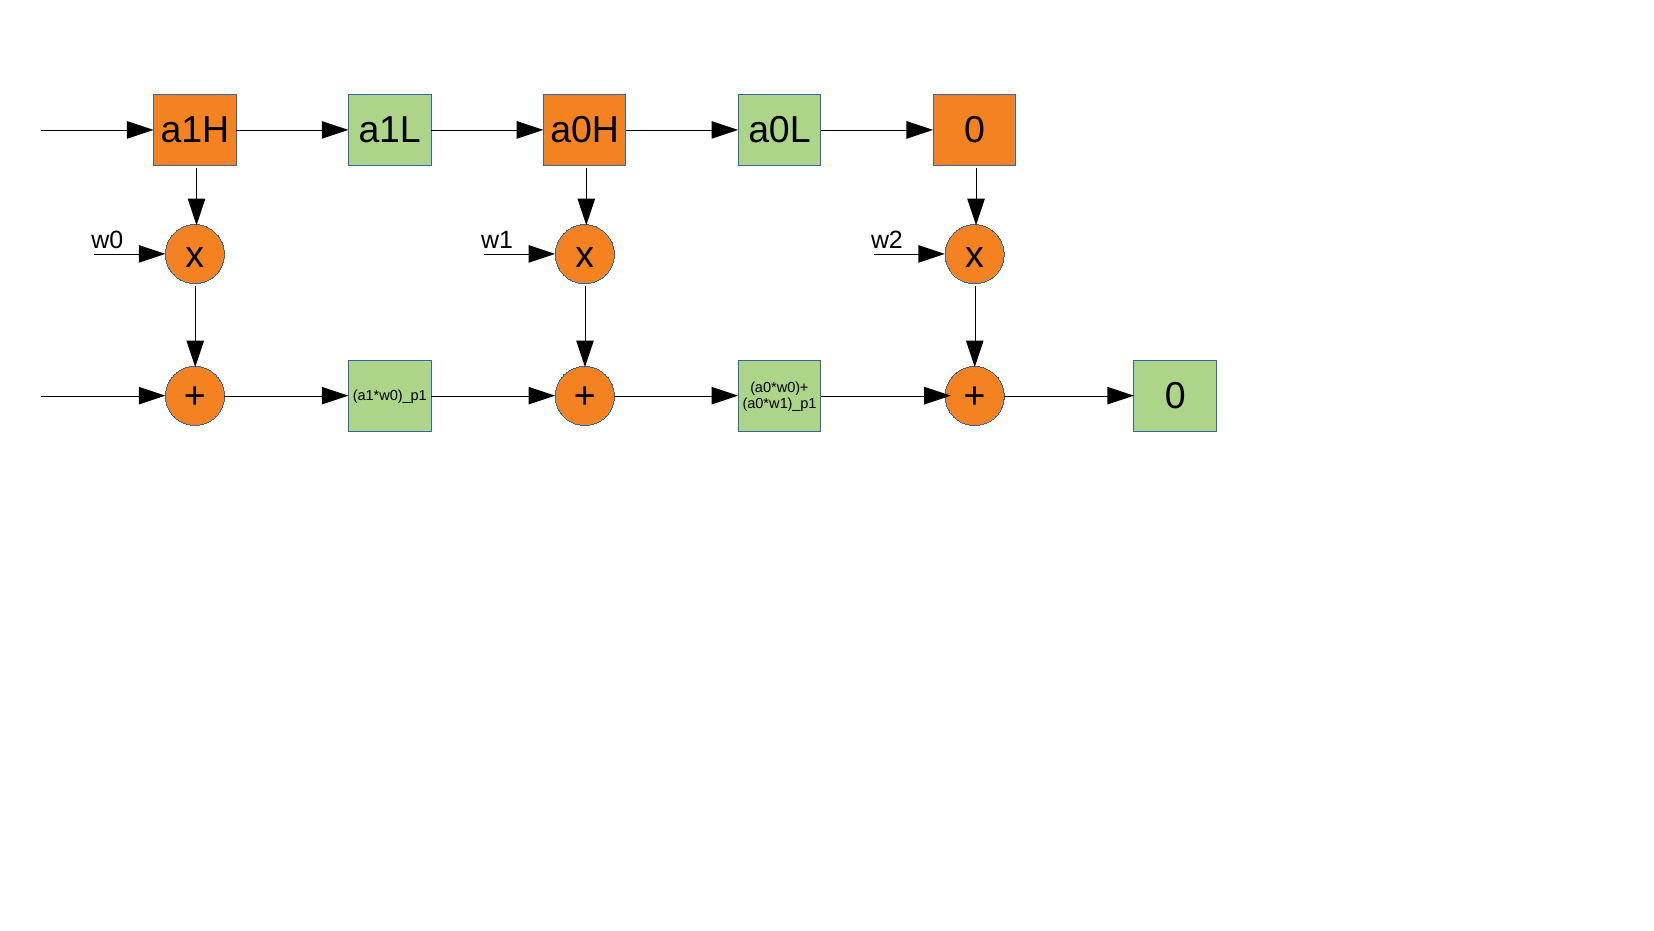

a1H
a1L
a0H
a0L
0
w0
w1
w2
x
x
x
(a1*w0)_p1
(a0*w0)+
(a0*w1)_p1
0
+
+
+